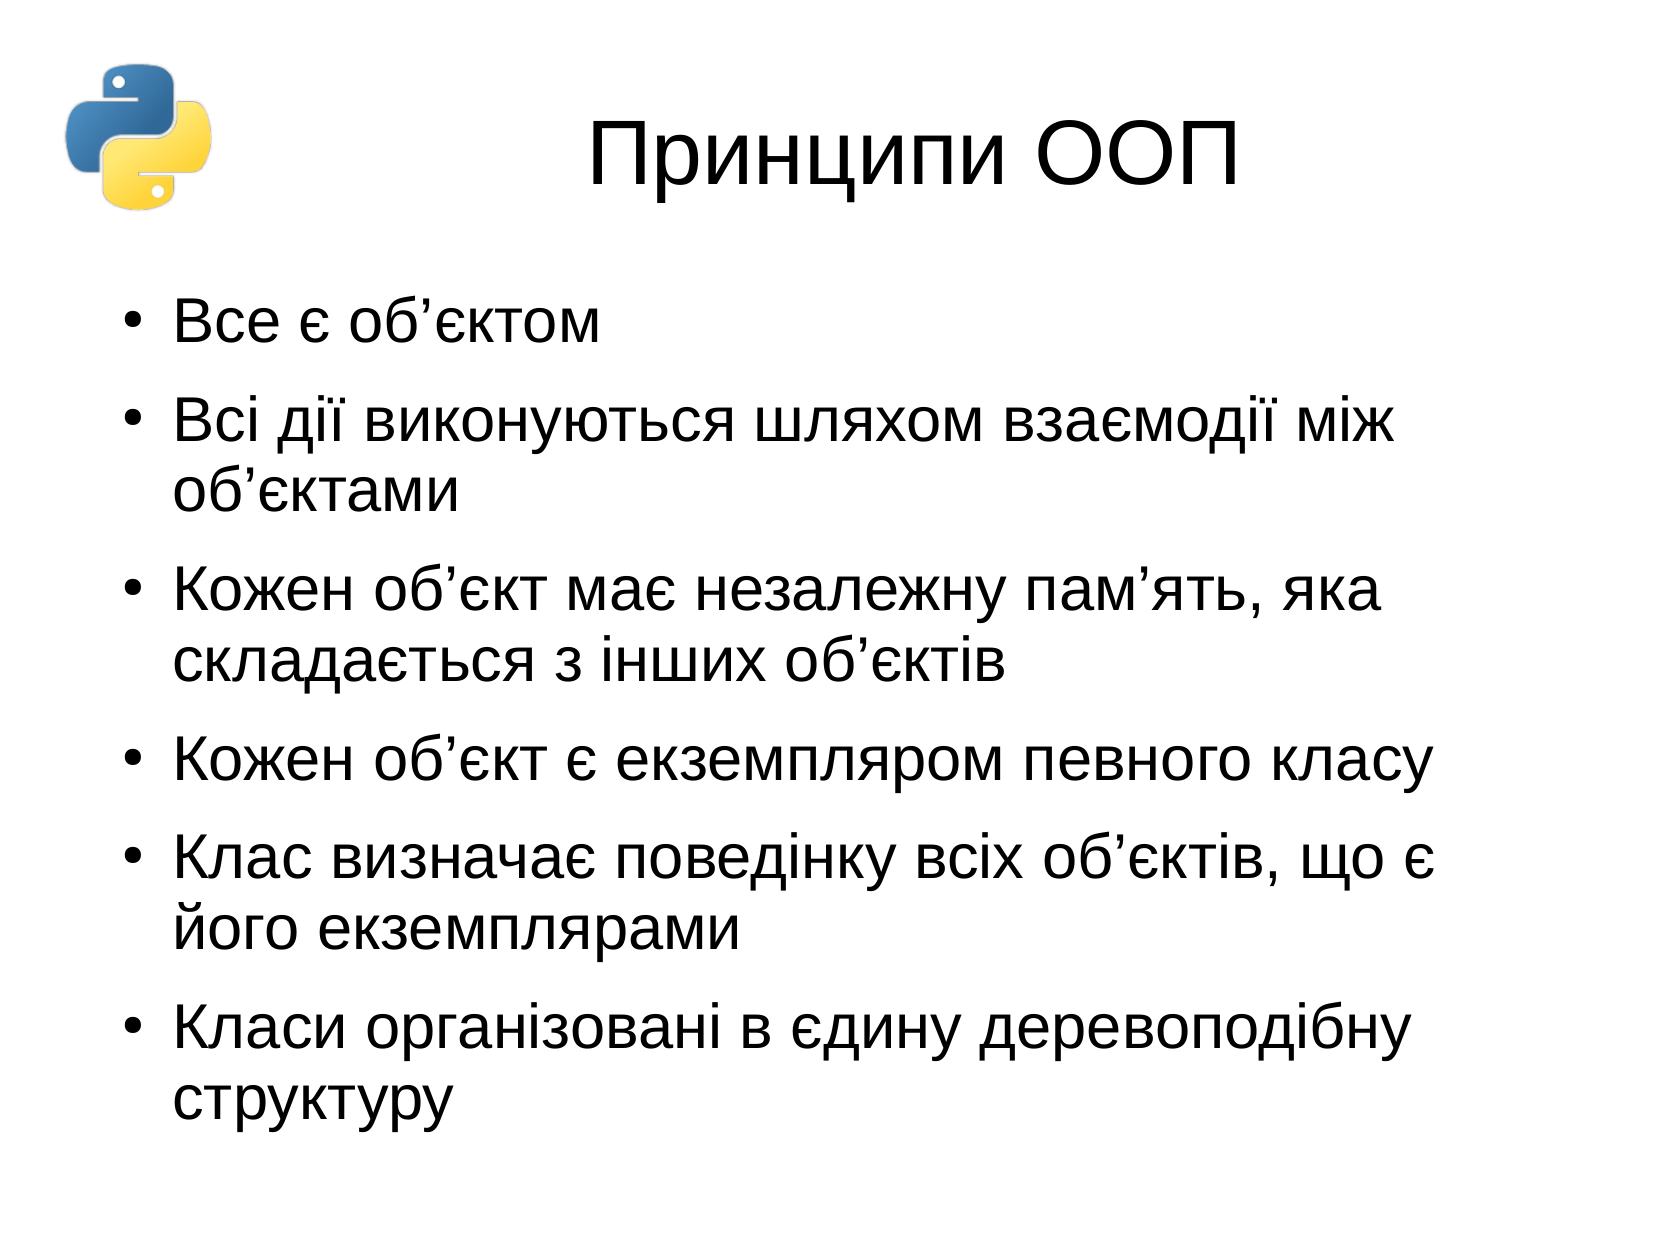

# Принципи ООП
Все є об’єктом
Всі дії виконуються шляхом взаємодії між об’єктами
Кожен об’єкт має незалежну пам’ять, яка складається з інших об’єктів
Кожен об’єкт є екземпляром певного класу
Клас визначає поведінку всіх об’єктів, що є його екземплярами
Класи організовані в єдину деревоподібну структуру